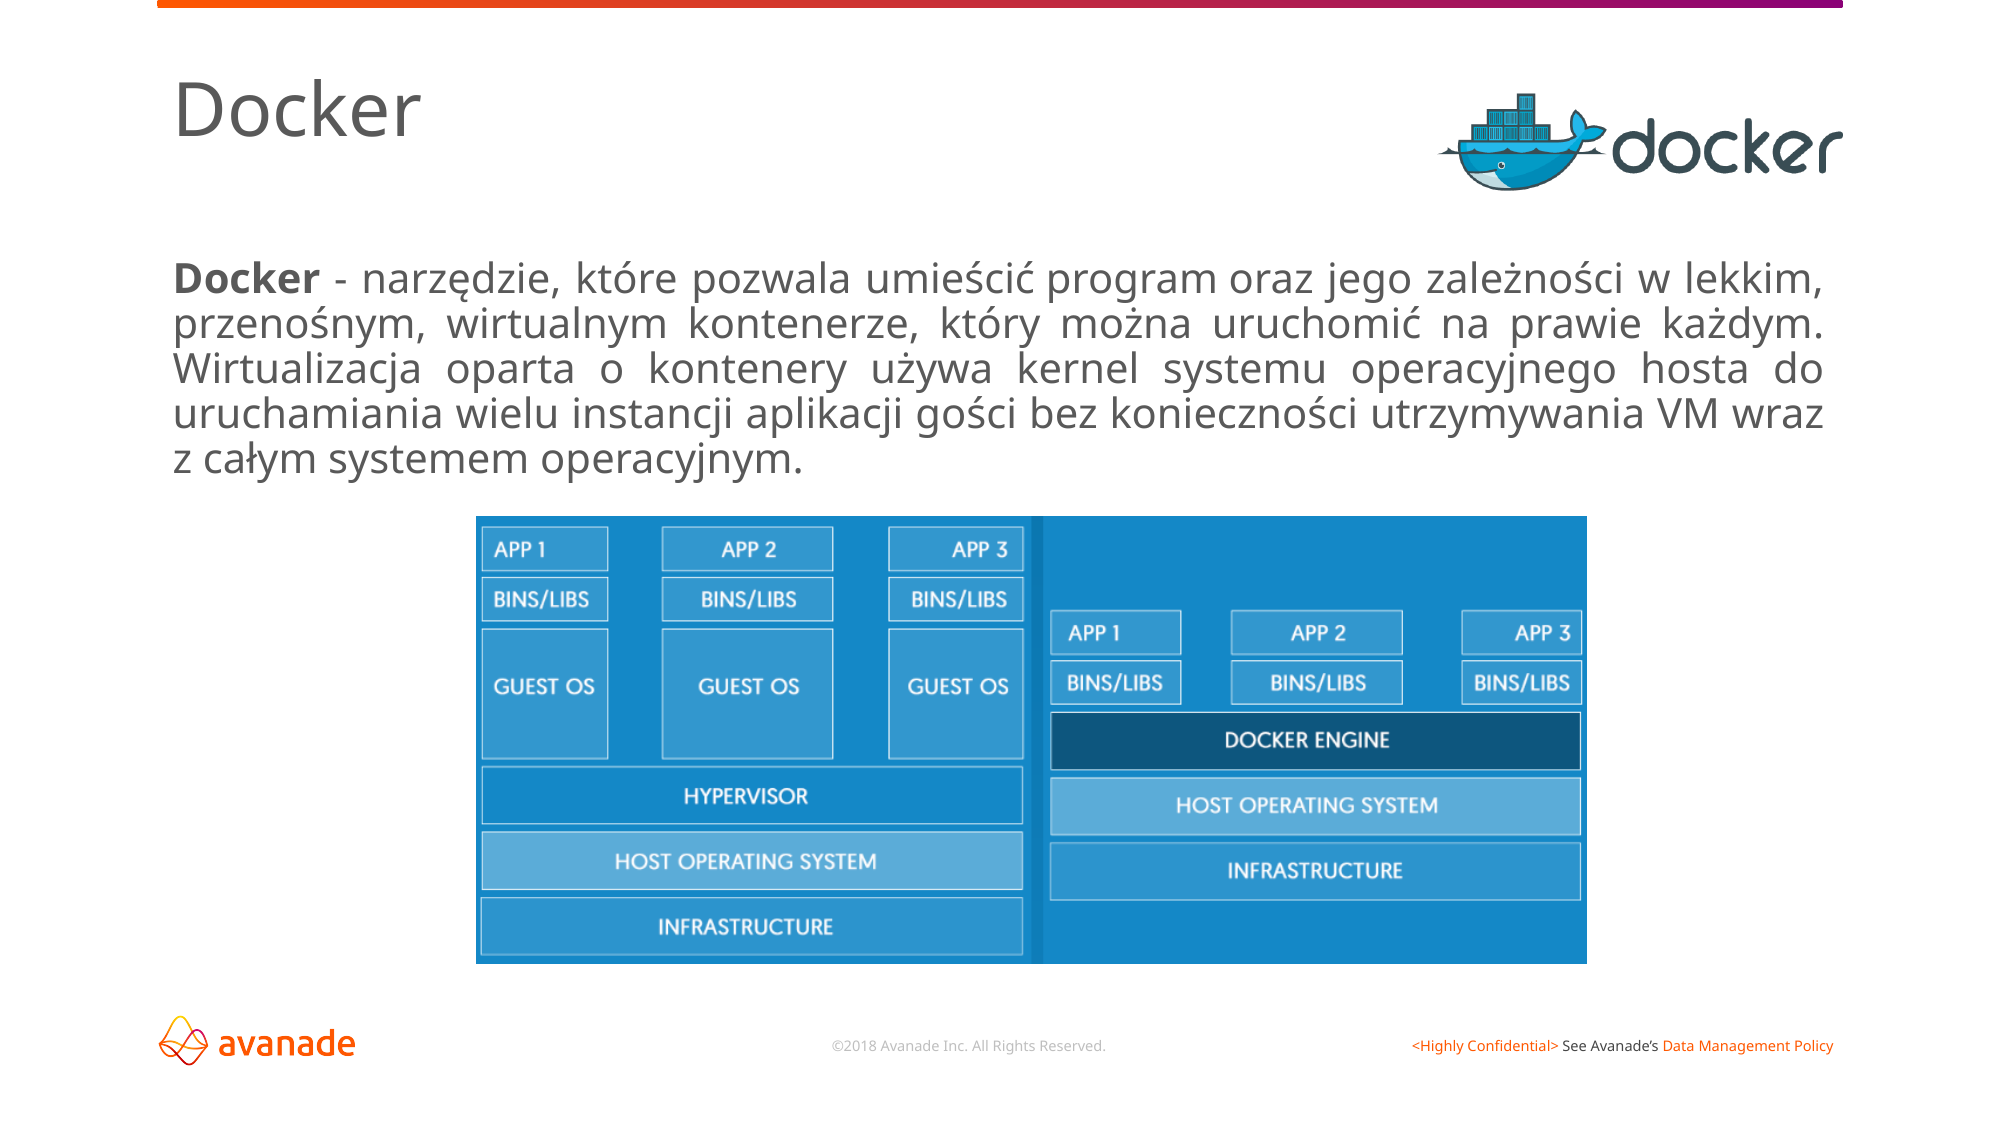

Docker
# Docker - narzędzie, które pozwala umieścić program oraz jego zależności w lekkim, przenośnym, wirtualnym kontenerze, który można uruchomić na prawie każdym. Wirtualizacja oparta o kontenery używa kernel systemu operacyjnego hosta do uruchamiania wielu instancji aplikacji gości bez konieczności utrzymywania VM wraz z całym systemem operacyjnym.